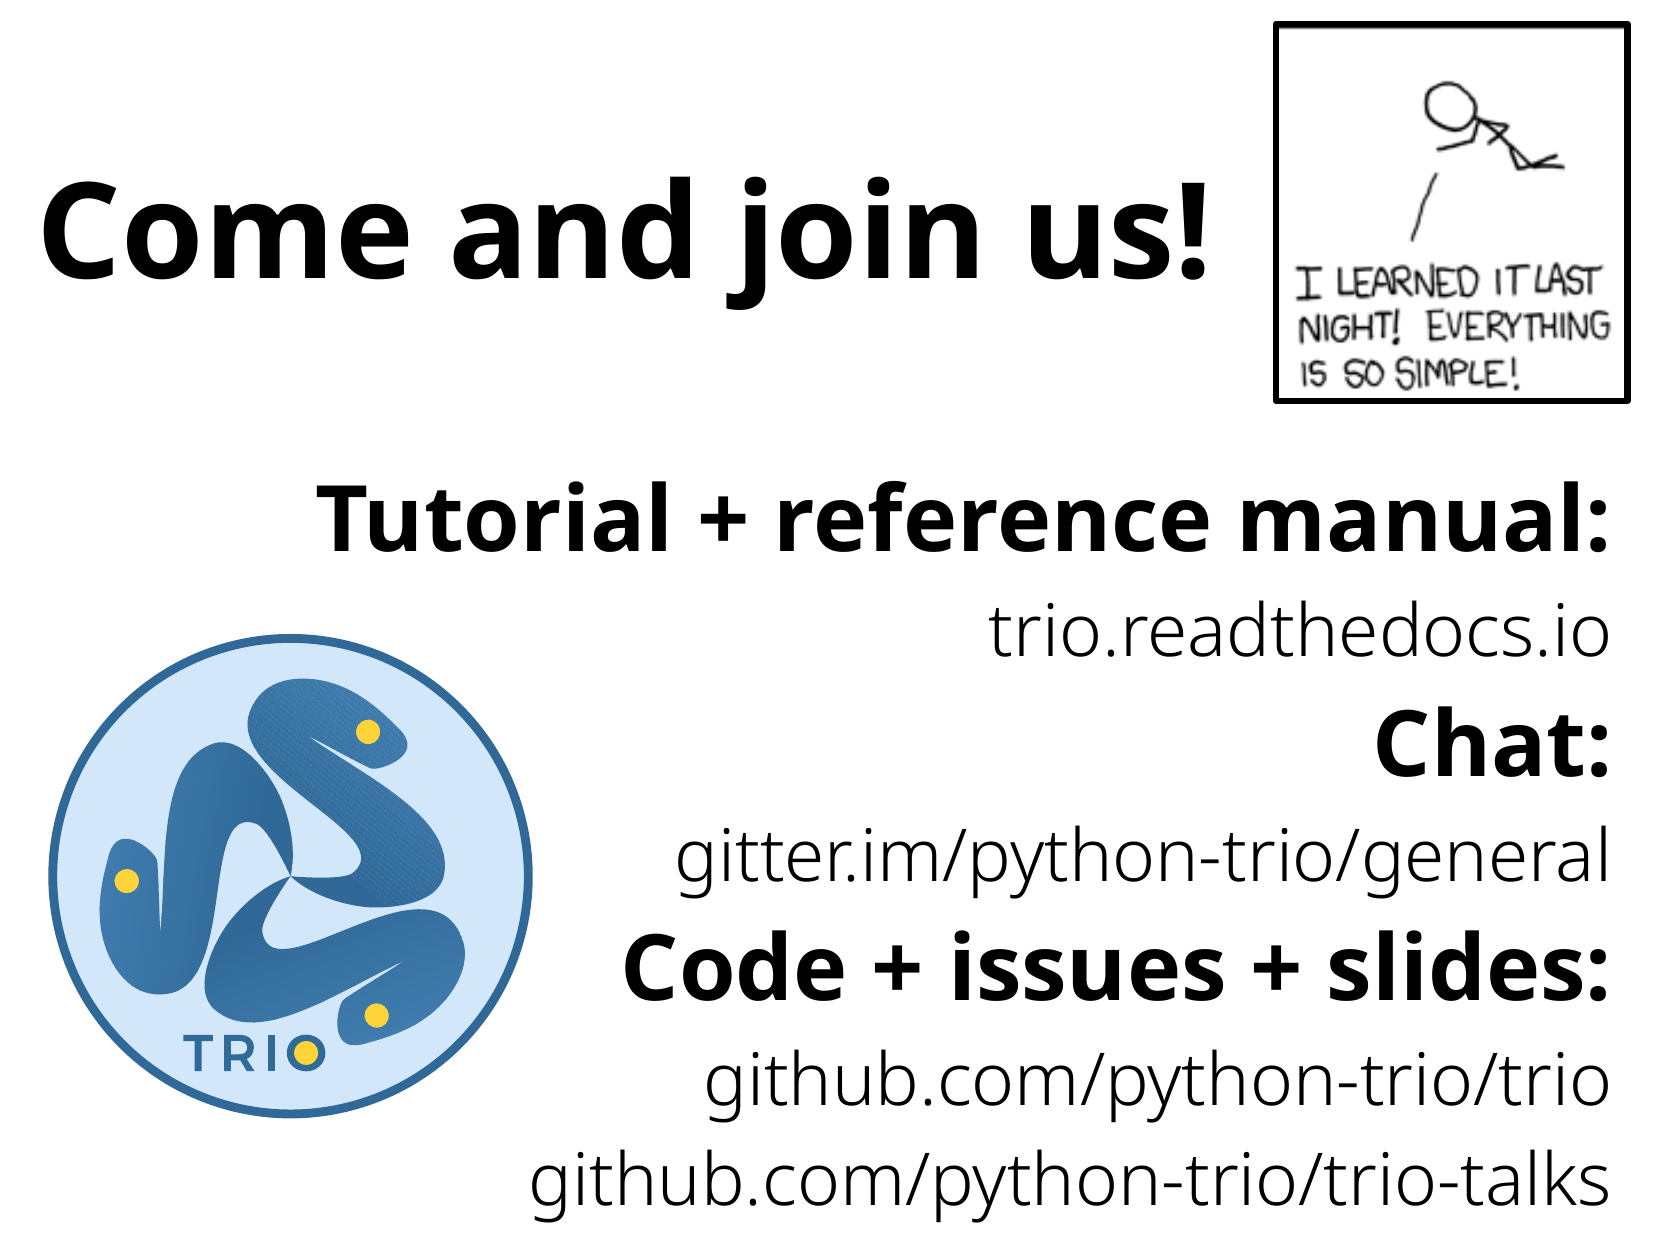

Come and join us!
# Tutorial + reference manual: trio.readthedocs.io Chat: gitter.im/python-trio/general Code + issues + slides: github.com/python-trio/trio github.com/python-trio/trio-talks